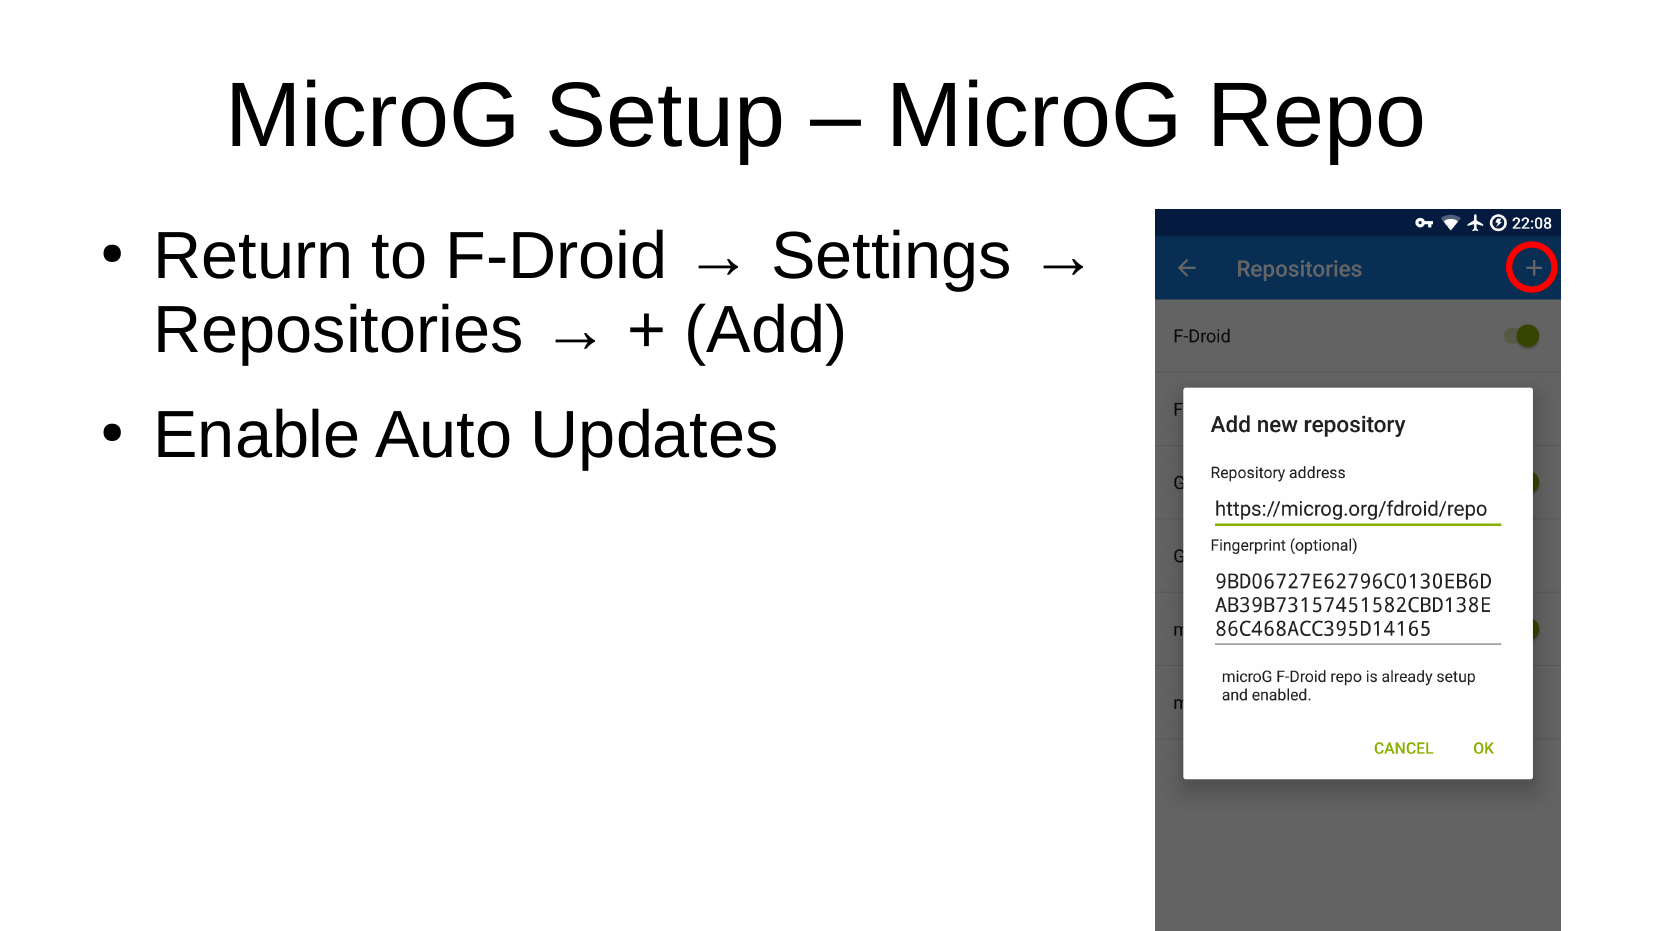

# MicroG Setup – MicroG Repo
Return to F-Droid → Settings →
Repositories → + (Add)
Enable Auto Updates